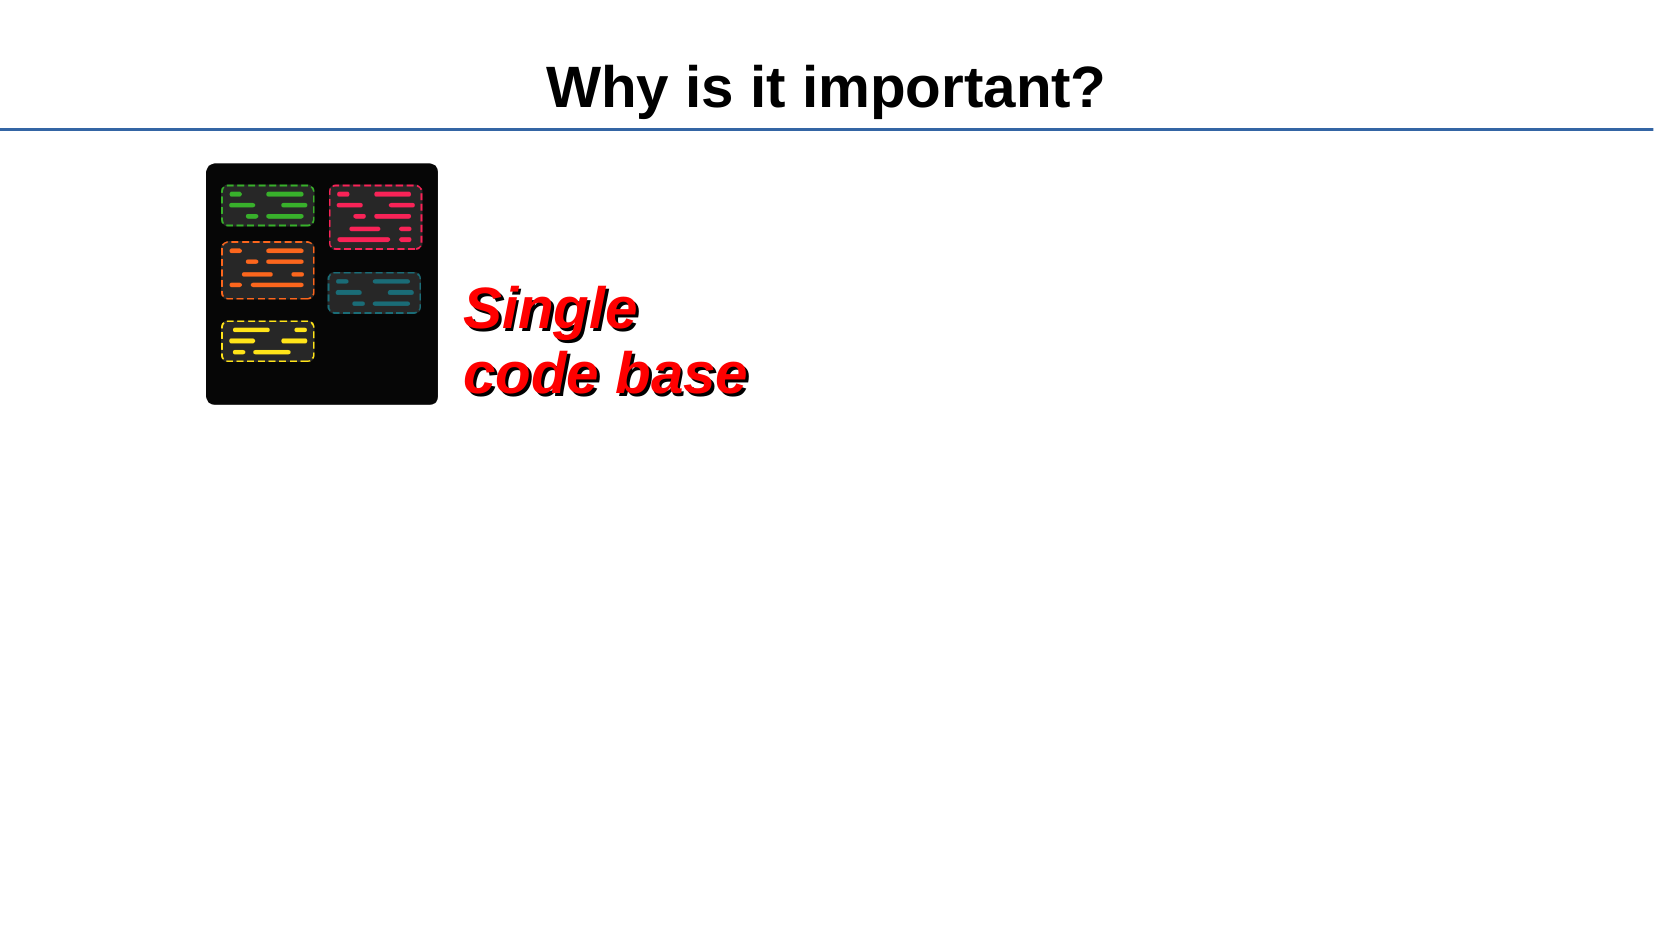

Why is it important?
Single code base